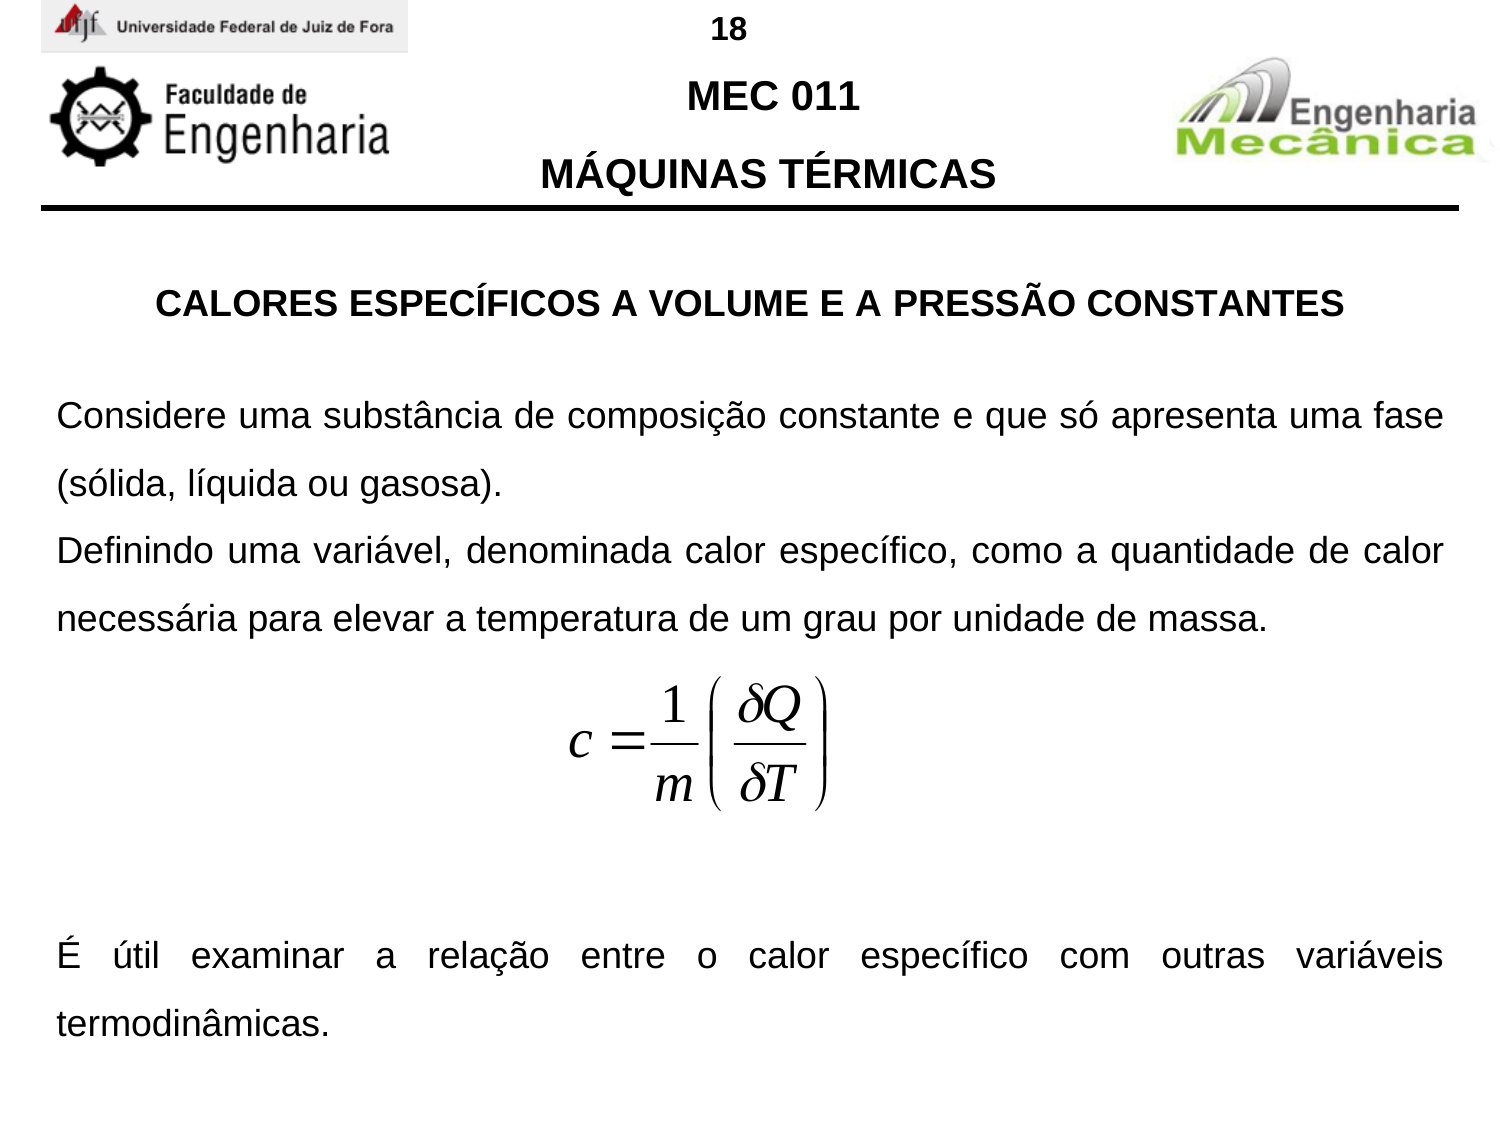

CALORES ESPECÍFICOS A VOLUME E A PRESSÃO CONSTANTES
Considere uma substância de composição constante e que só apresenta uma fase (sólida, líquida ou gasosa).
Definindo uma variável, denominada calor específico, como a quantidade de calor necessária para elevar a temperatura de um grau por unidade de massa.
É útil examinar a relação entre o calor específico com outras variáveis termodinâmicas.